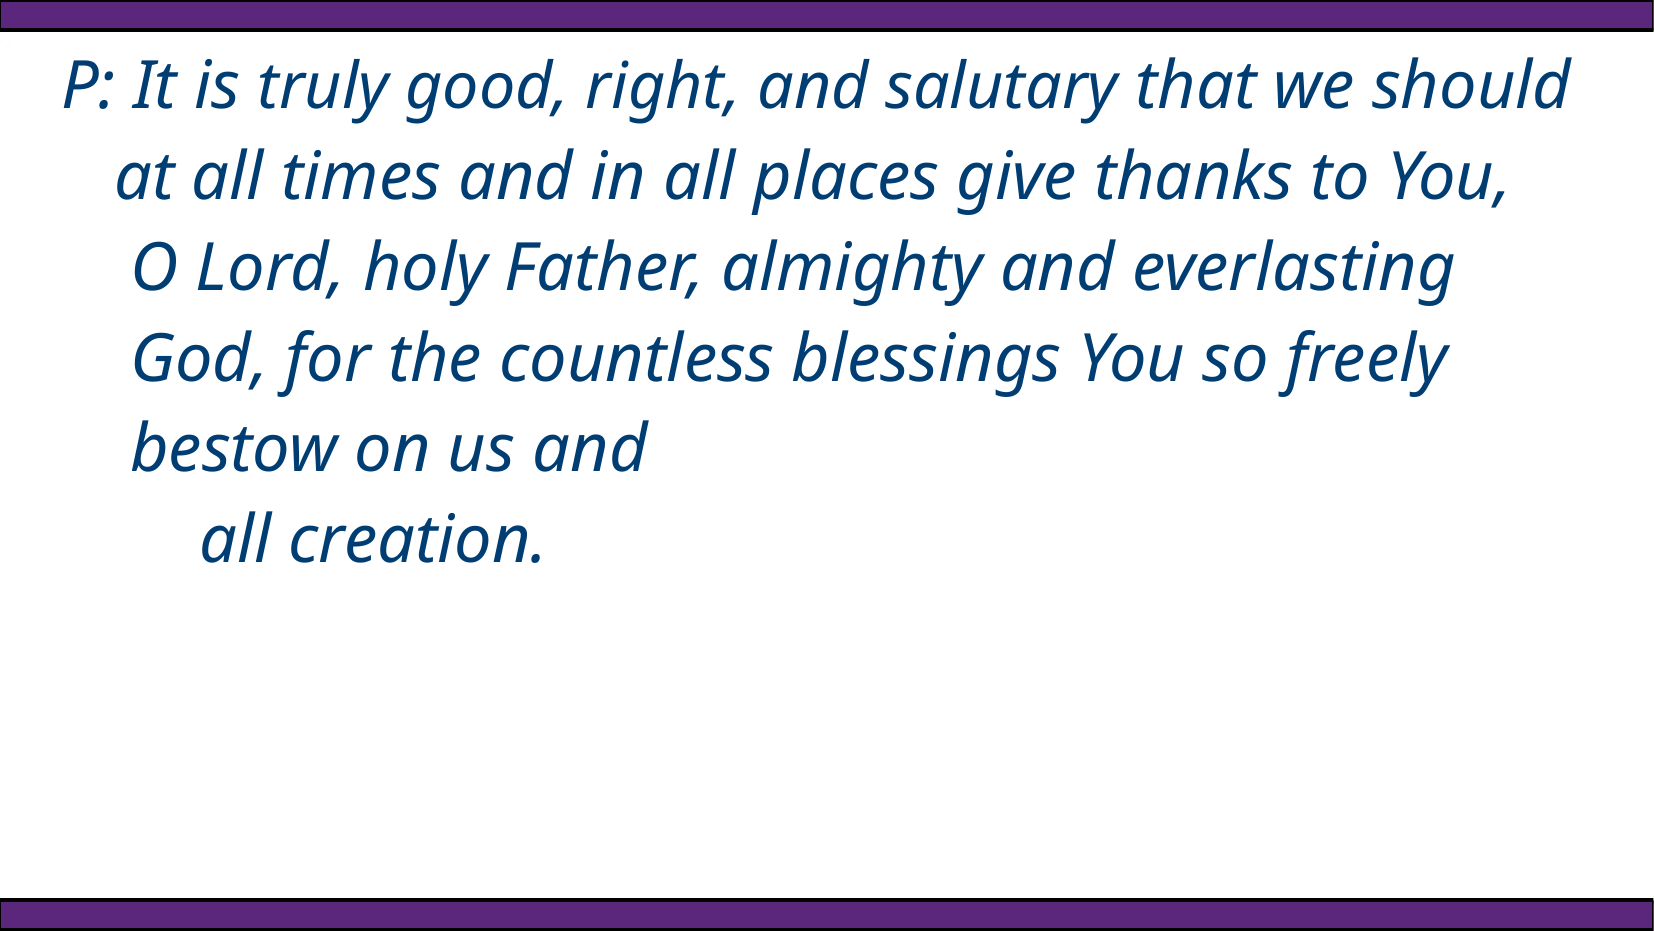

P: It is truly good, right, and salutary that we should at all times and in all places give thanks to You,
 O Lord, holy Father, almighty and everlasting
 God, for the countless blessings You so freely
 bestow on us and
 all creation.